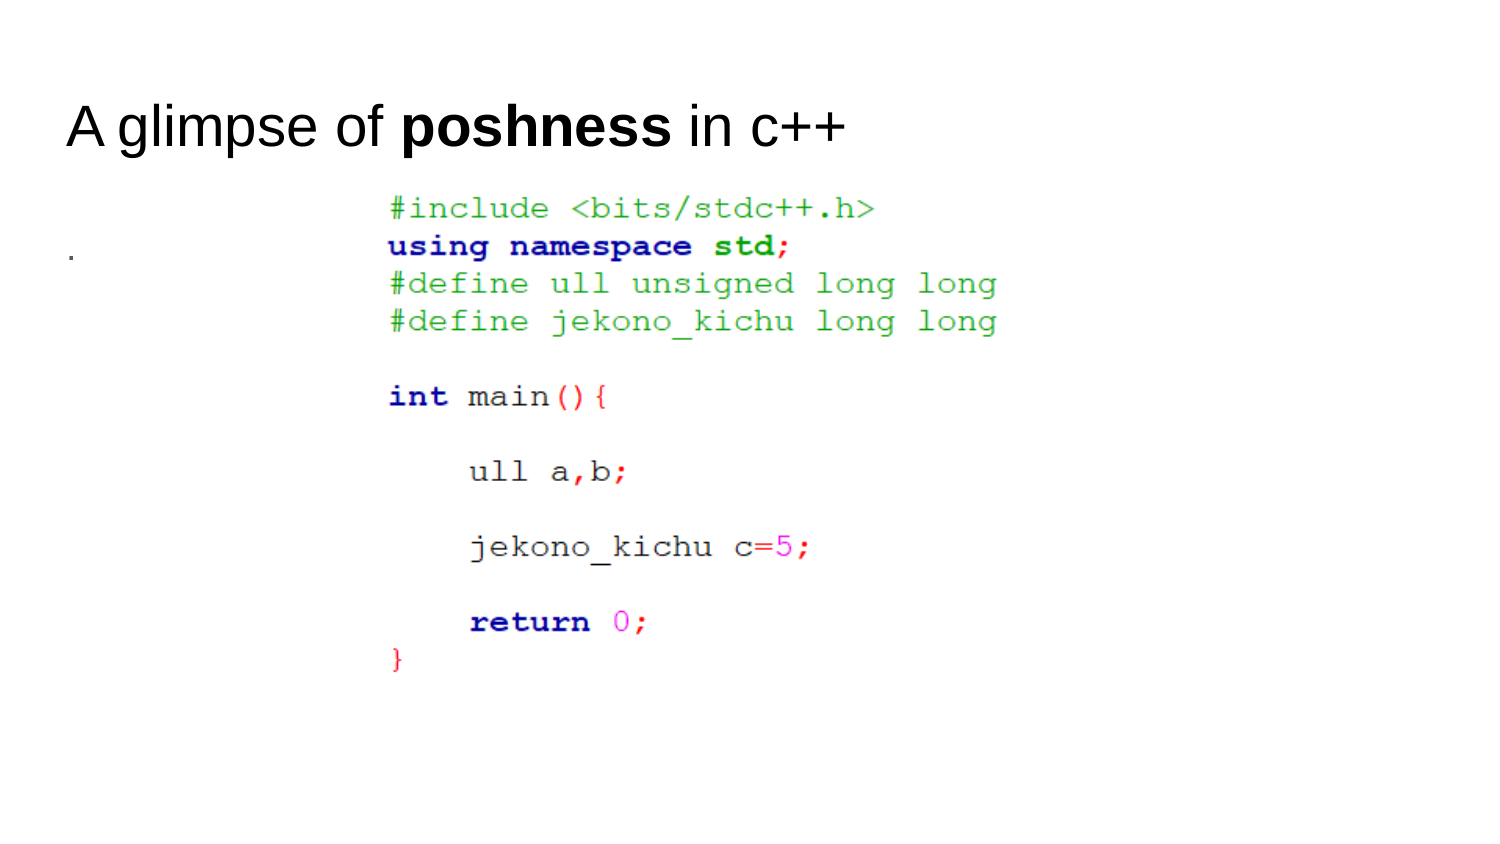

# A glimpse of poshness in c++
.